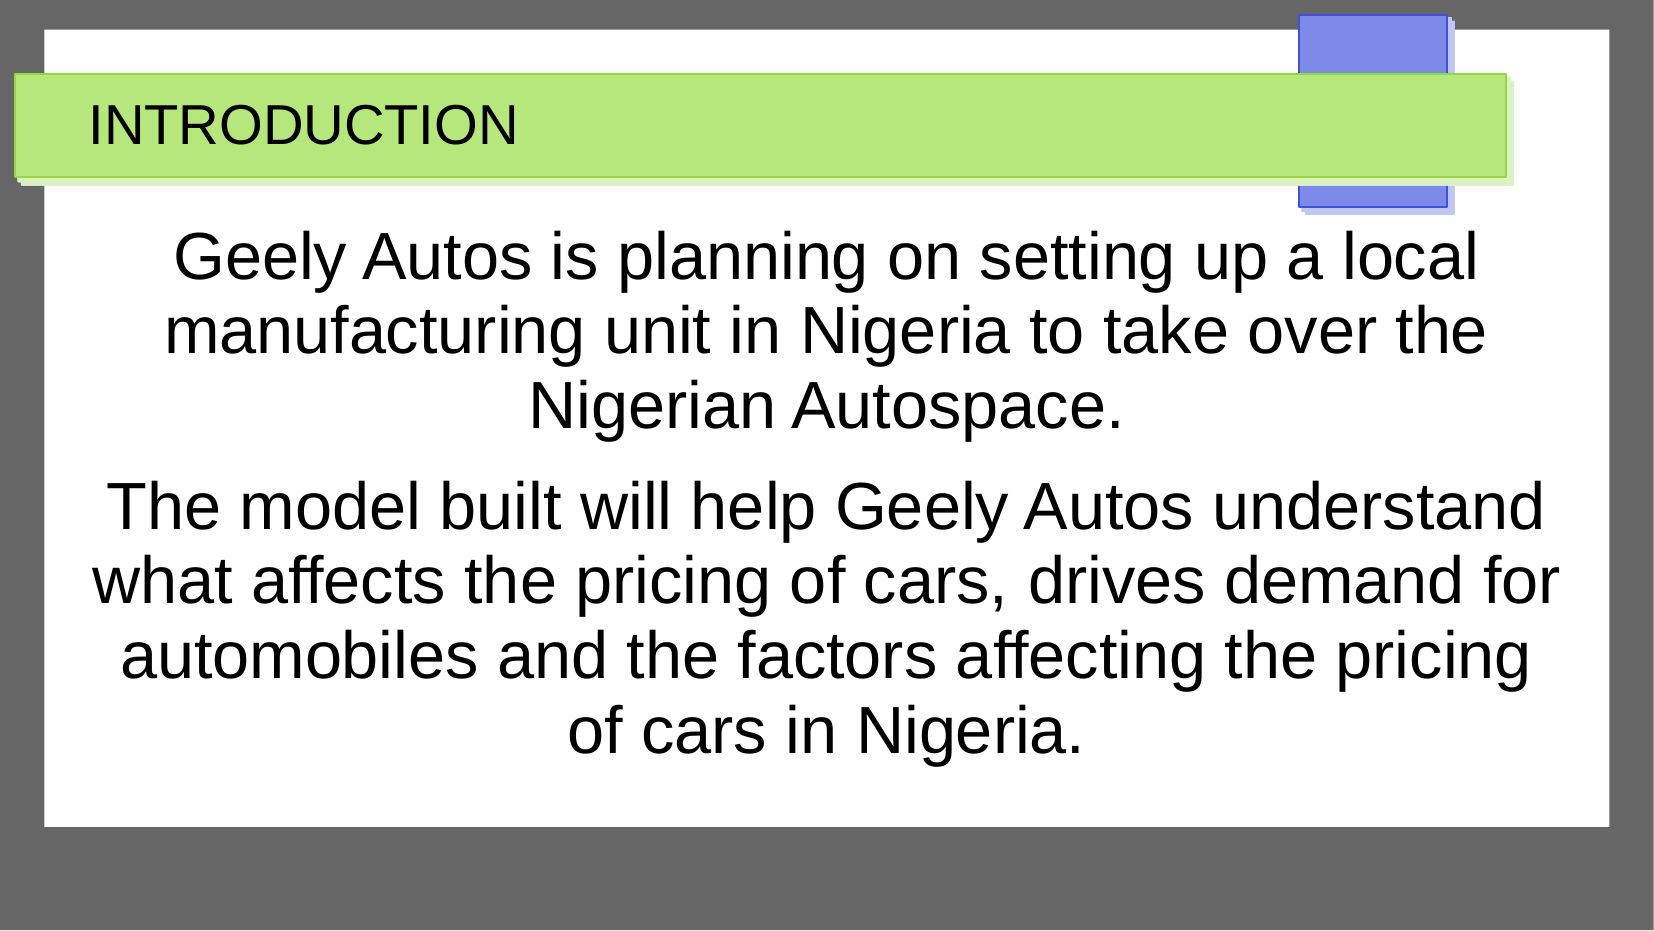

# INTRODUCTION
Geely Autos is planning on setting up a local manufacturing unit in Nigeria to take over the Nigerian Autospace.
The model built will help Geely Autos understand what affects the pricing of cars, drives demand for automobiles and the factors affecting the pricing of cars in Nigeria.